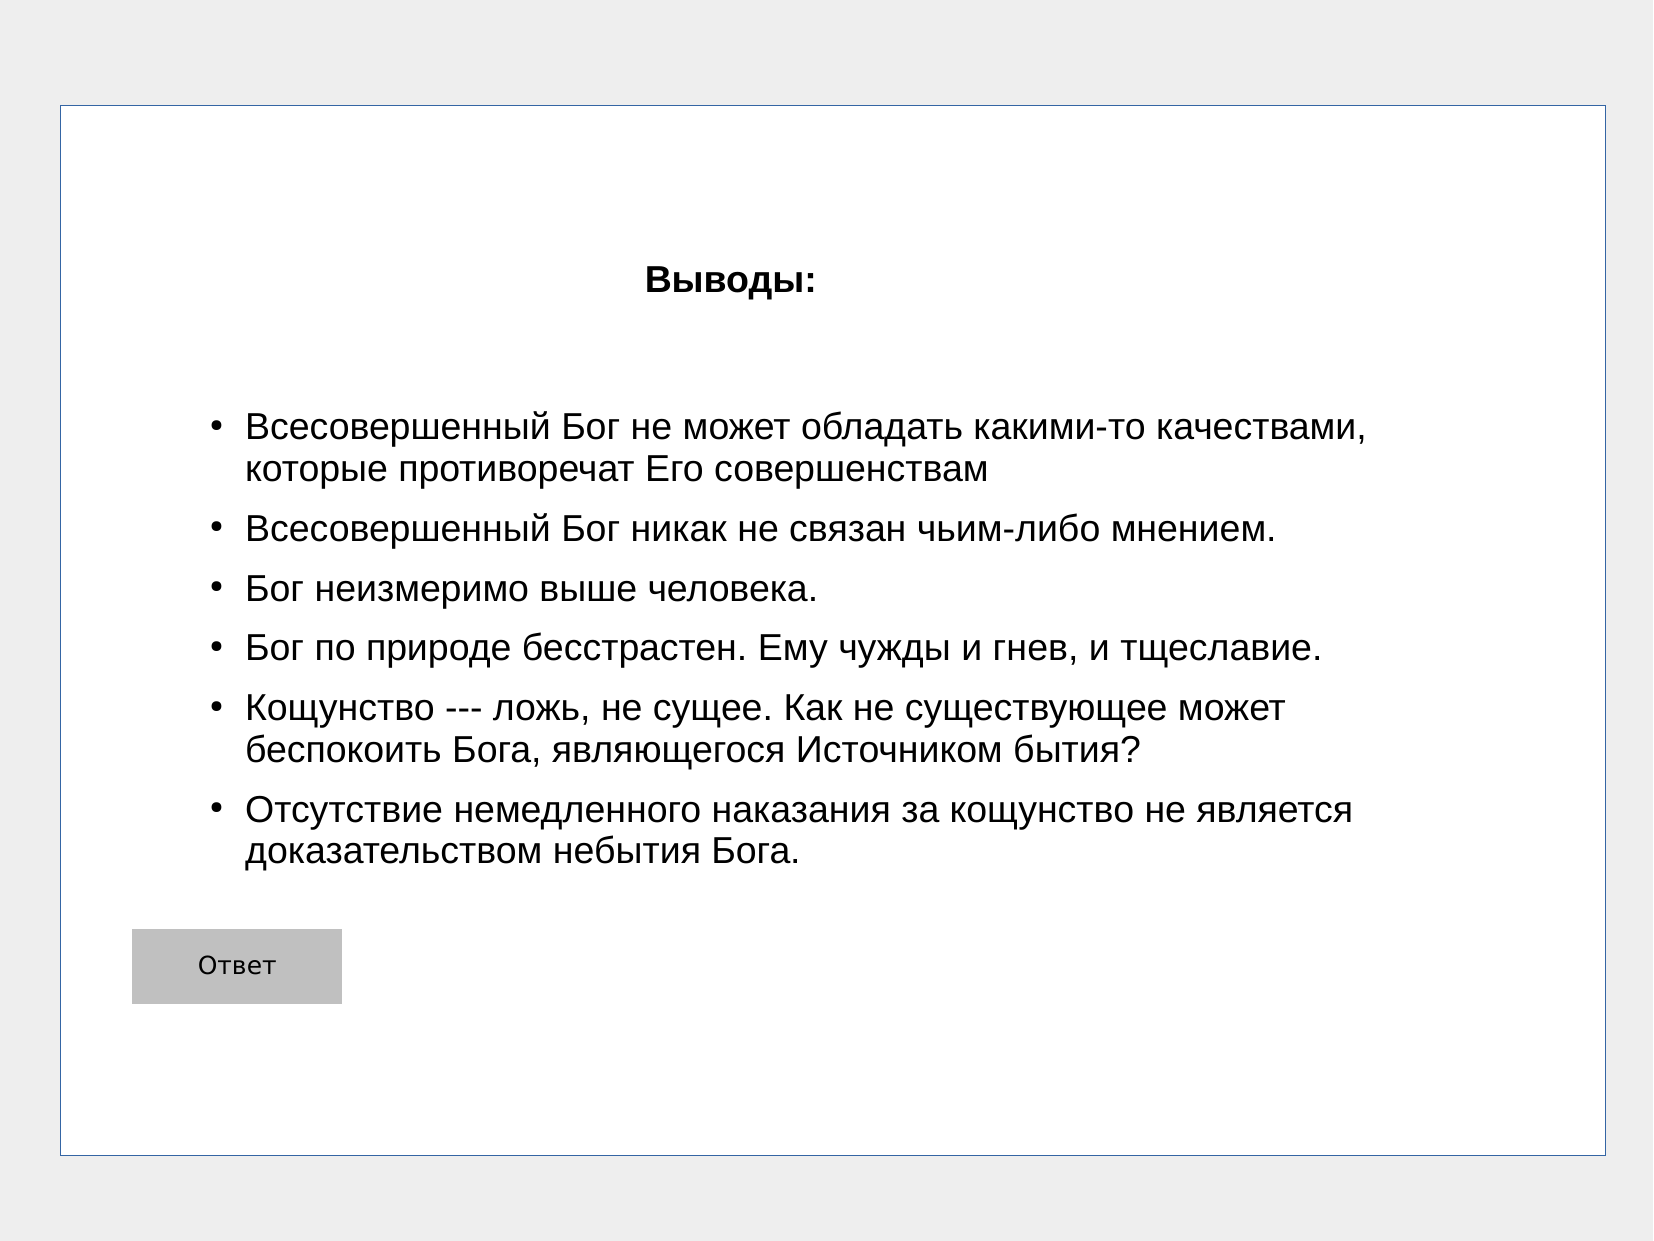

Выводы:
Всесовершенный Бог не может обладать какими-то качествами, которые противоречат Его совершенствам
Всесовершенный Бог никак не связан чьим-либо мнением.
Бог неизмеримо выше человека.
Бог по природе бесстрастен. Ему чужды и гнев, и тщеславие.
Кощунство --- ложь, не сущее. Как не существующее может беспокоить Бога, являющегося Источником бытия?
Отсутствие немедленного наказания за кощунство не является доказательством небытия Бога.